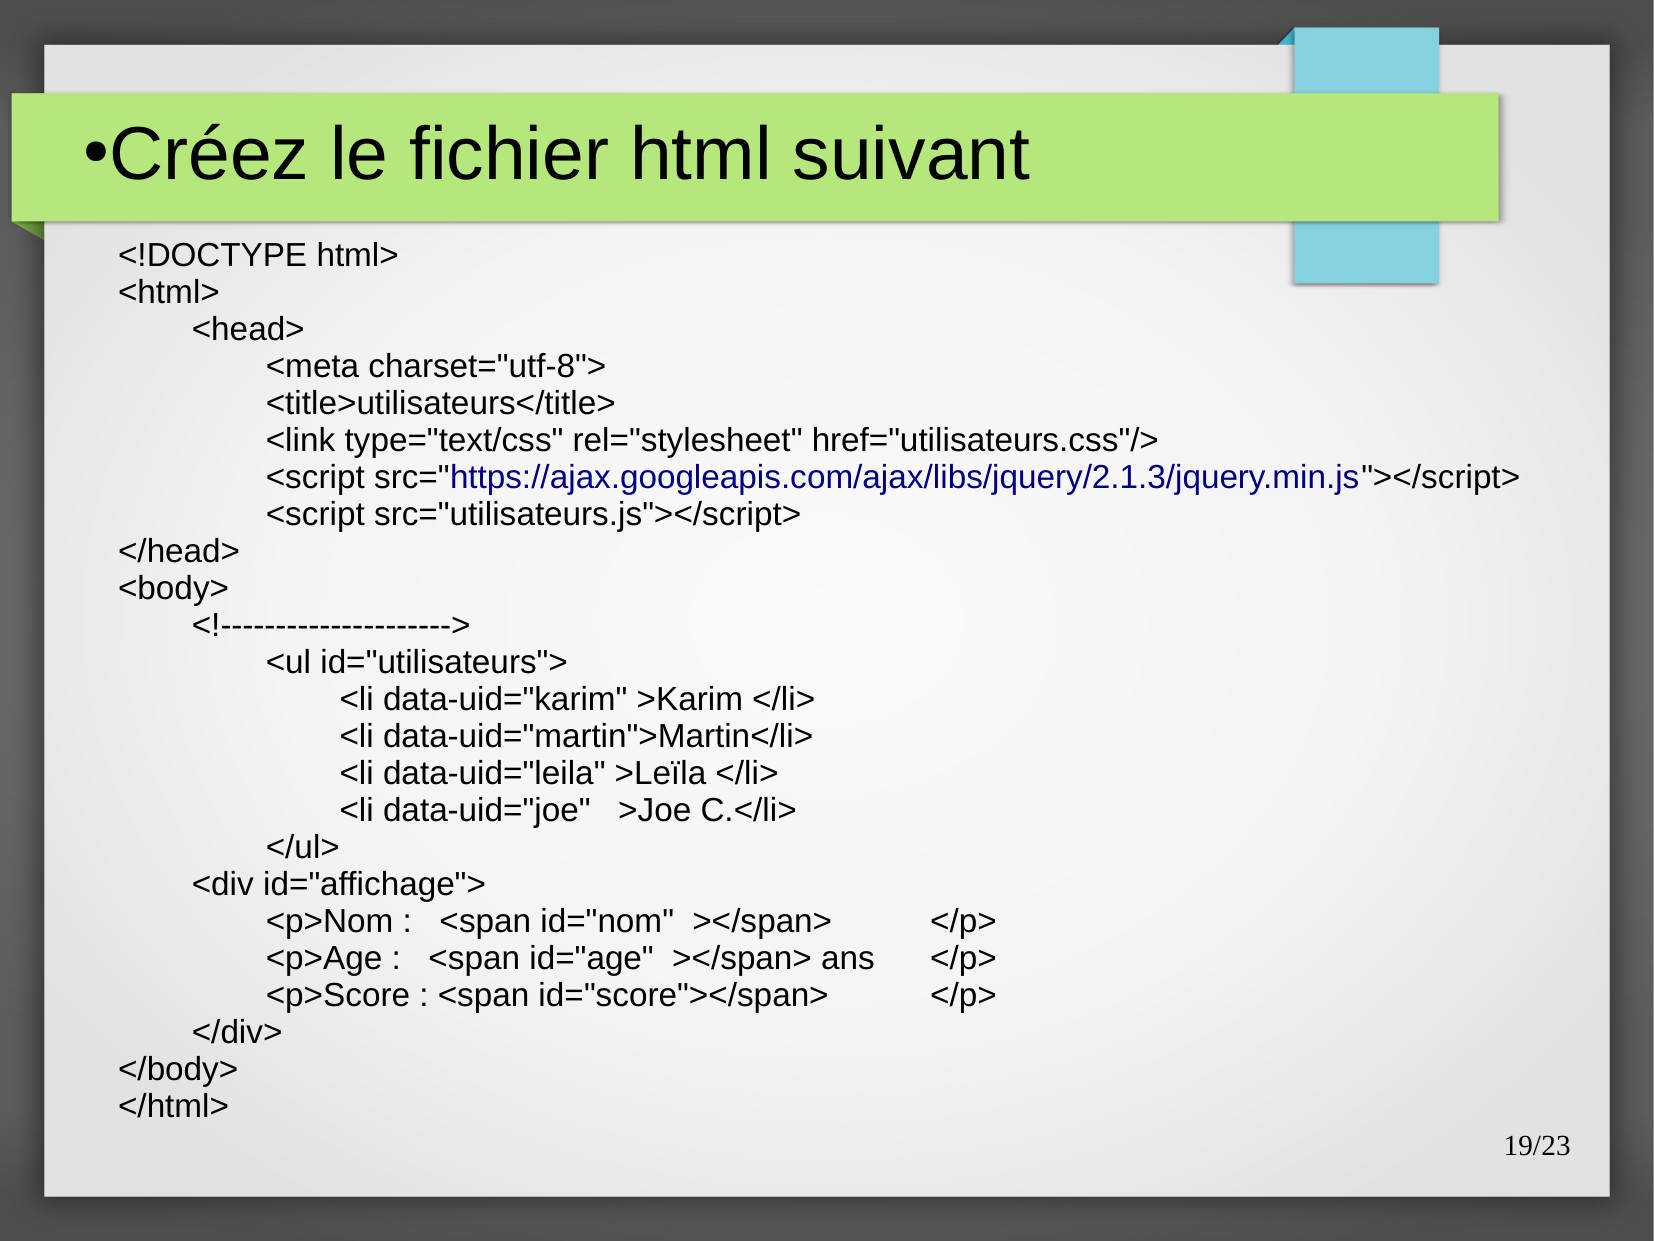

# Créez le fichier html suivant
<!DOCTYPE html>
<html>
	<head>
		<meta charset="utf-8">
		<title>utilisateurs</title>
		<link type="text/css" rel="stylesheet" href="utilisateurs.css"/>
		<script src="https://ajax.googleapis.com/ajax/libs/jquery/2.1.3/jquery.min.js"></script>
		<script src="utilisateurs.js"></script>
</head>
<body>
	<!--------------------->
		<ul id="utilisateurs">
			<li data-uid="karim" >Karim </li>
			<li data-uid="martin">Martin</li>
			<li data-uid="leila" >Leïla </li>
			<li data-uid="joe" >Joe C.</li>
		</ul>
	<div id="affichage">
		<p>Nom : <span id="nom" ></span> 	</p>
		<p>Age : <span id="age" ></span> ans	</p>
		<p>Score : <span id="score"></span>		</p>
	</div>
</body>
</html>
19